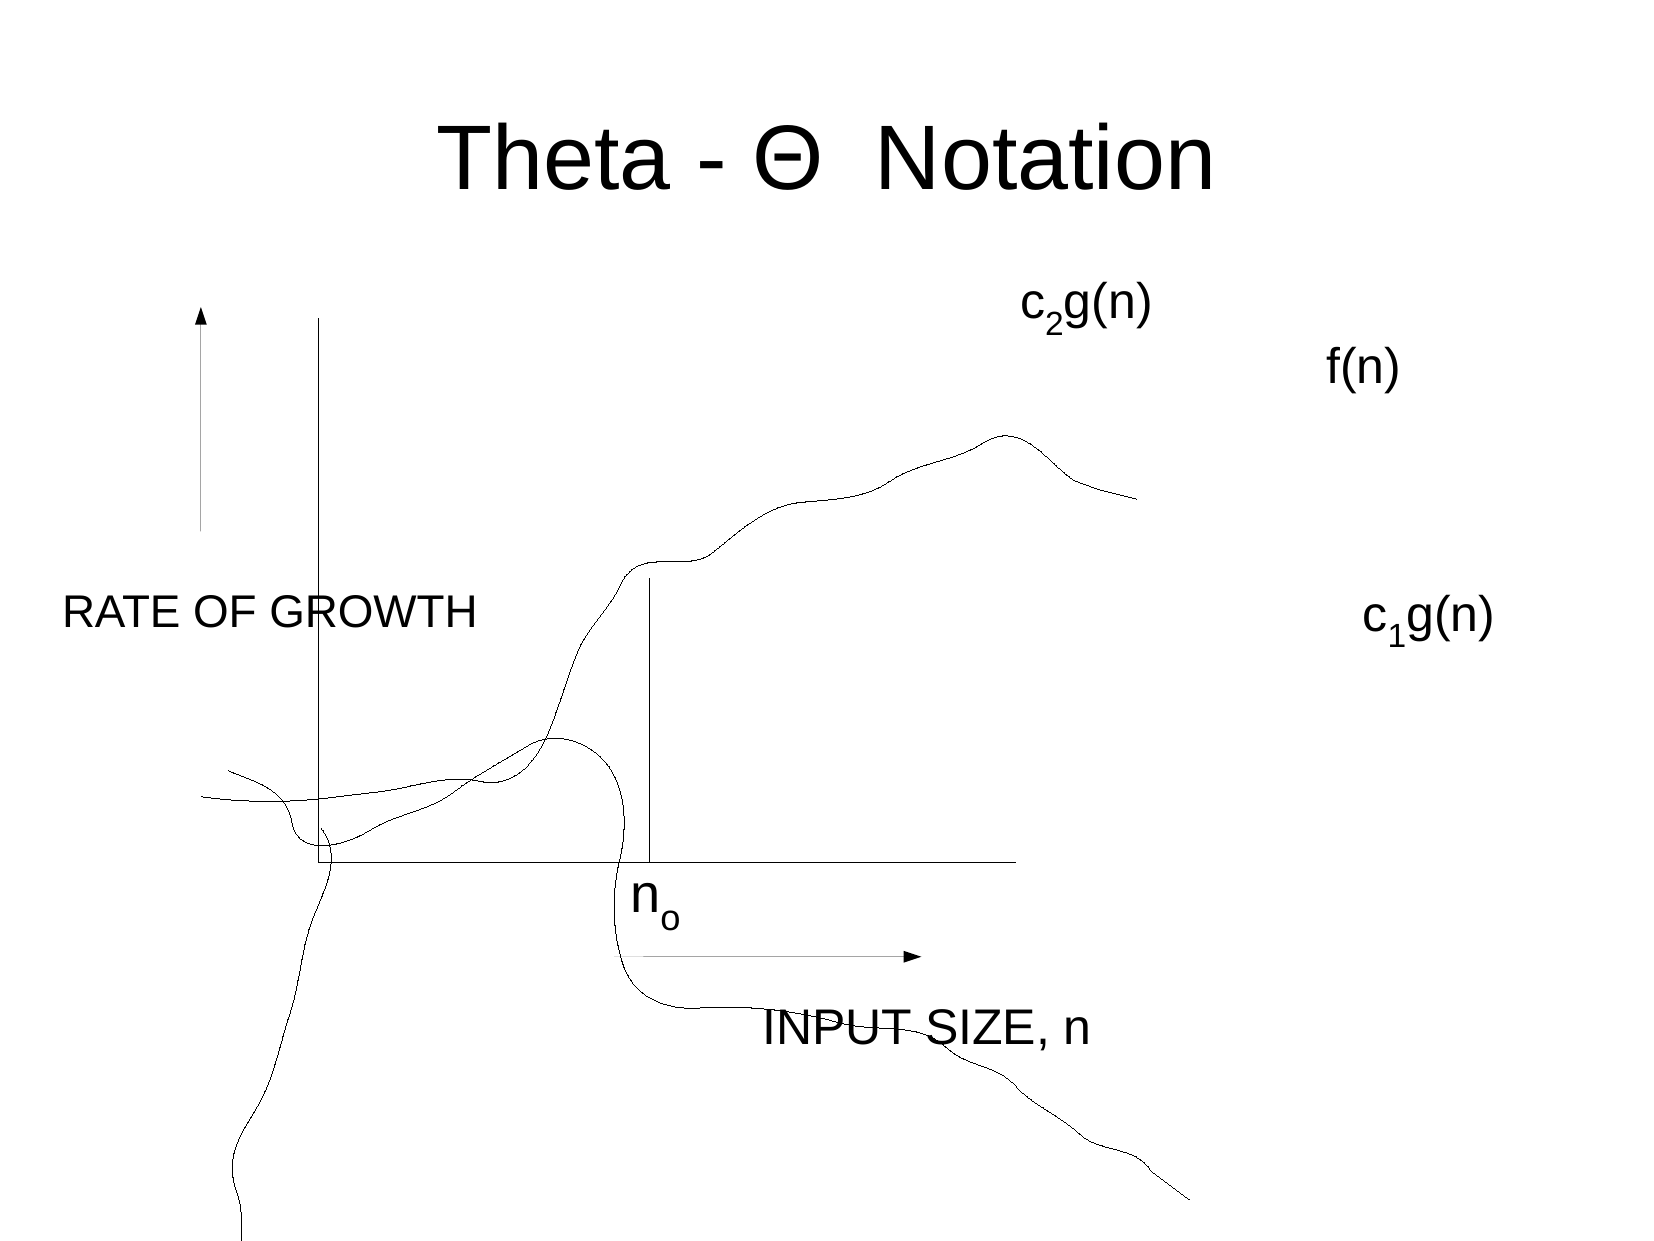

# Theta - Θ Notation
c2g(n)
f(n)
RATE OF GROWTH
c1g(n)
no
INPUT SIZE, n